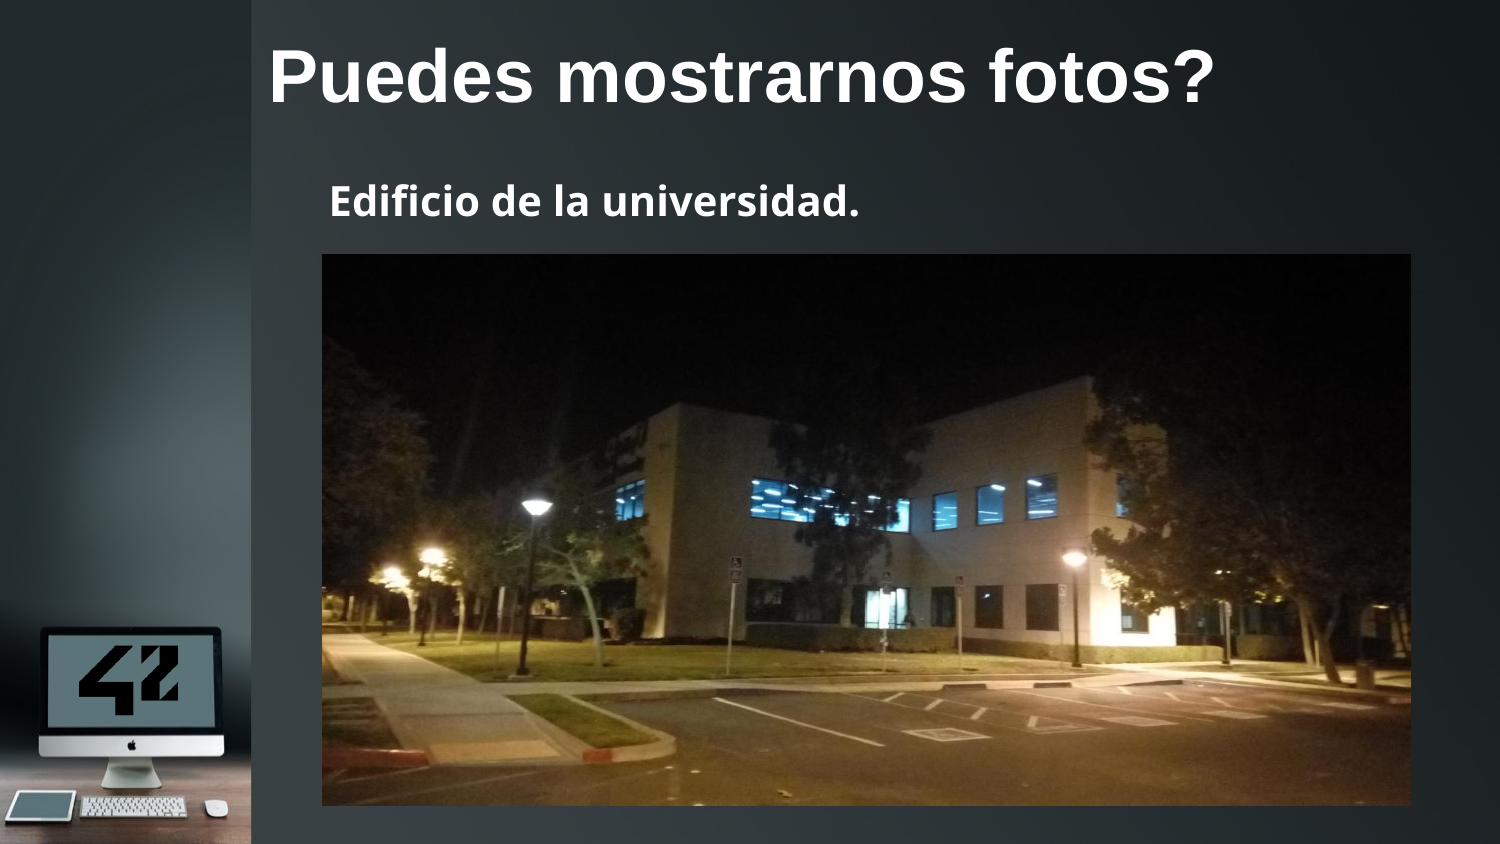

# Puedes mostrarnos fotos?
Edificio de la universidad.